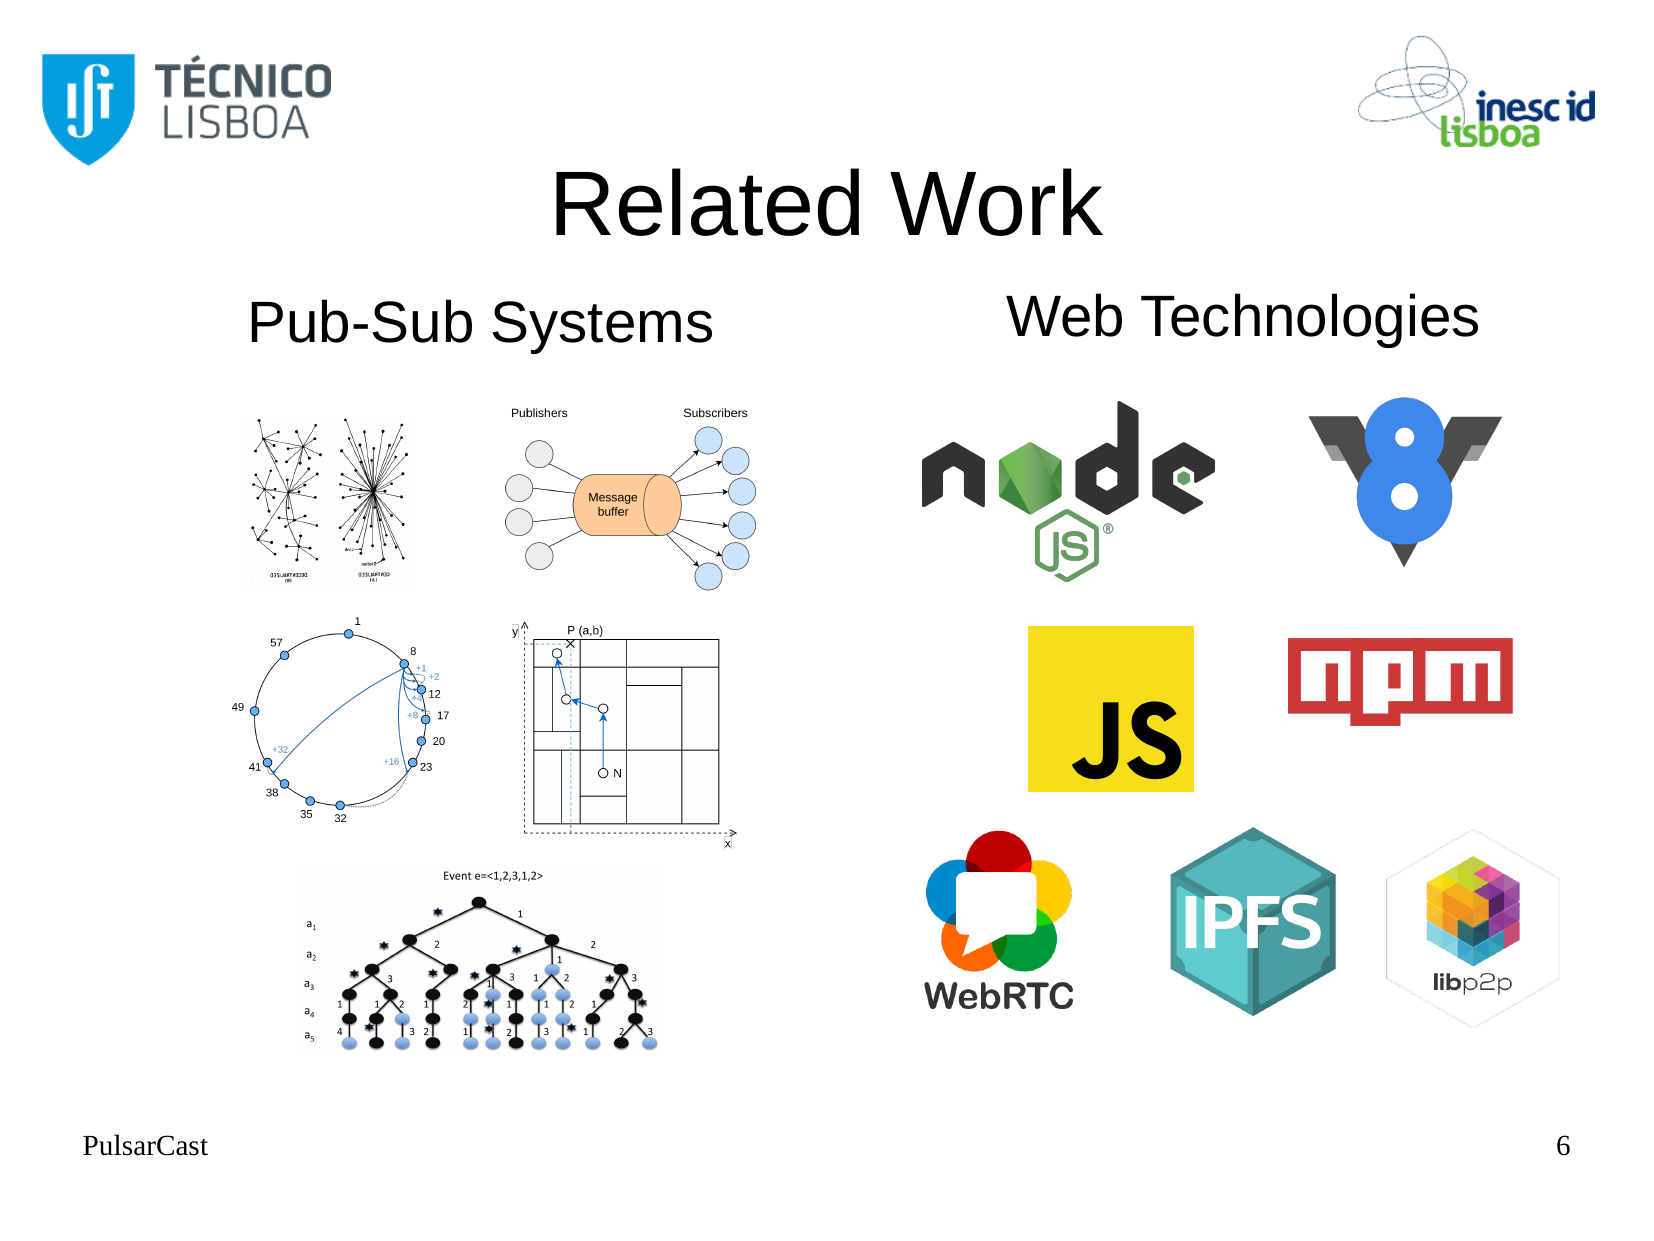

Related Work
Web Technologies
# Pub-Sub Systems
PulsarCast
6